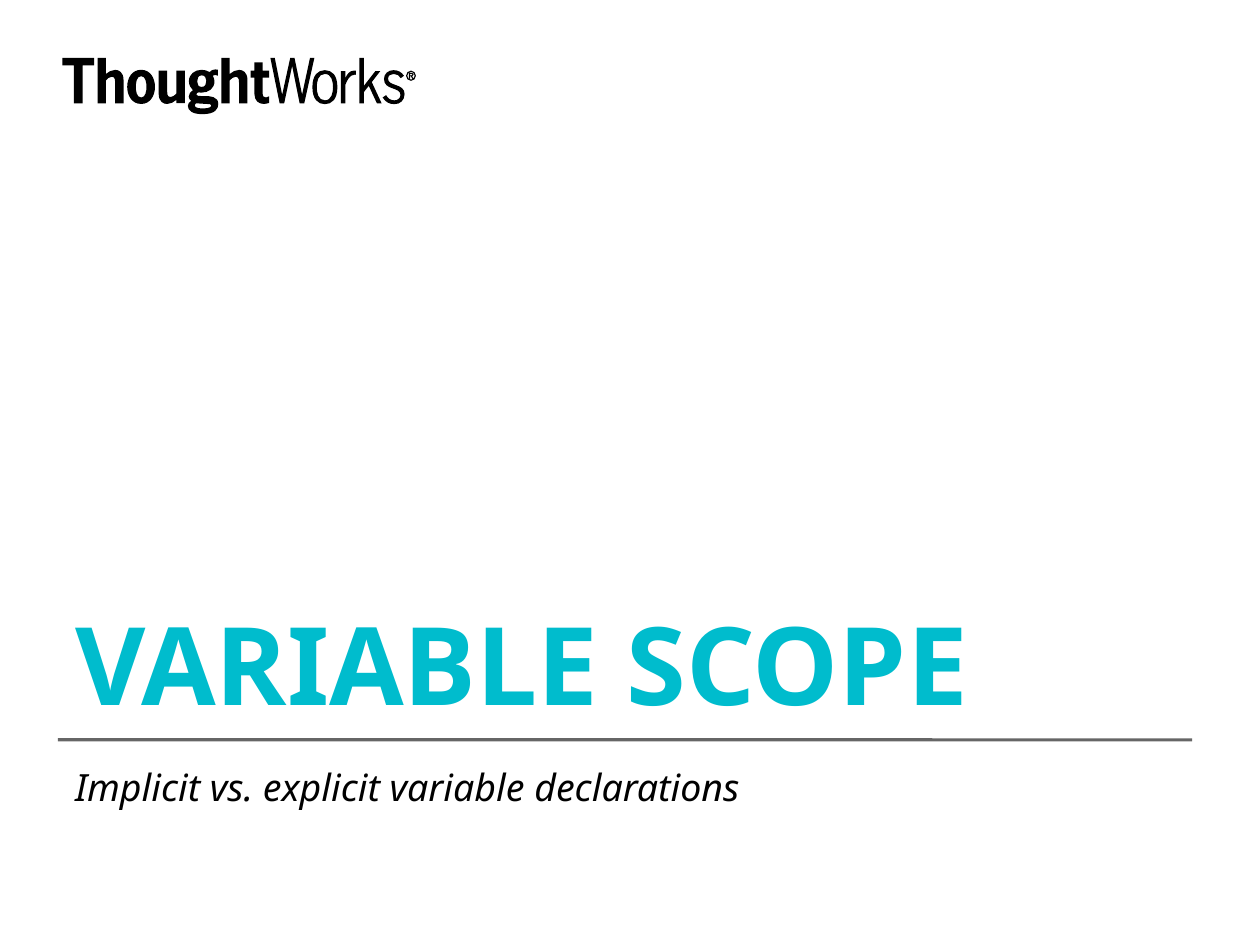

# VARIABLE SCOPE
Implicit vs. explicit variable declarations